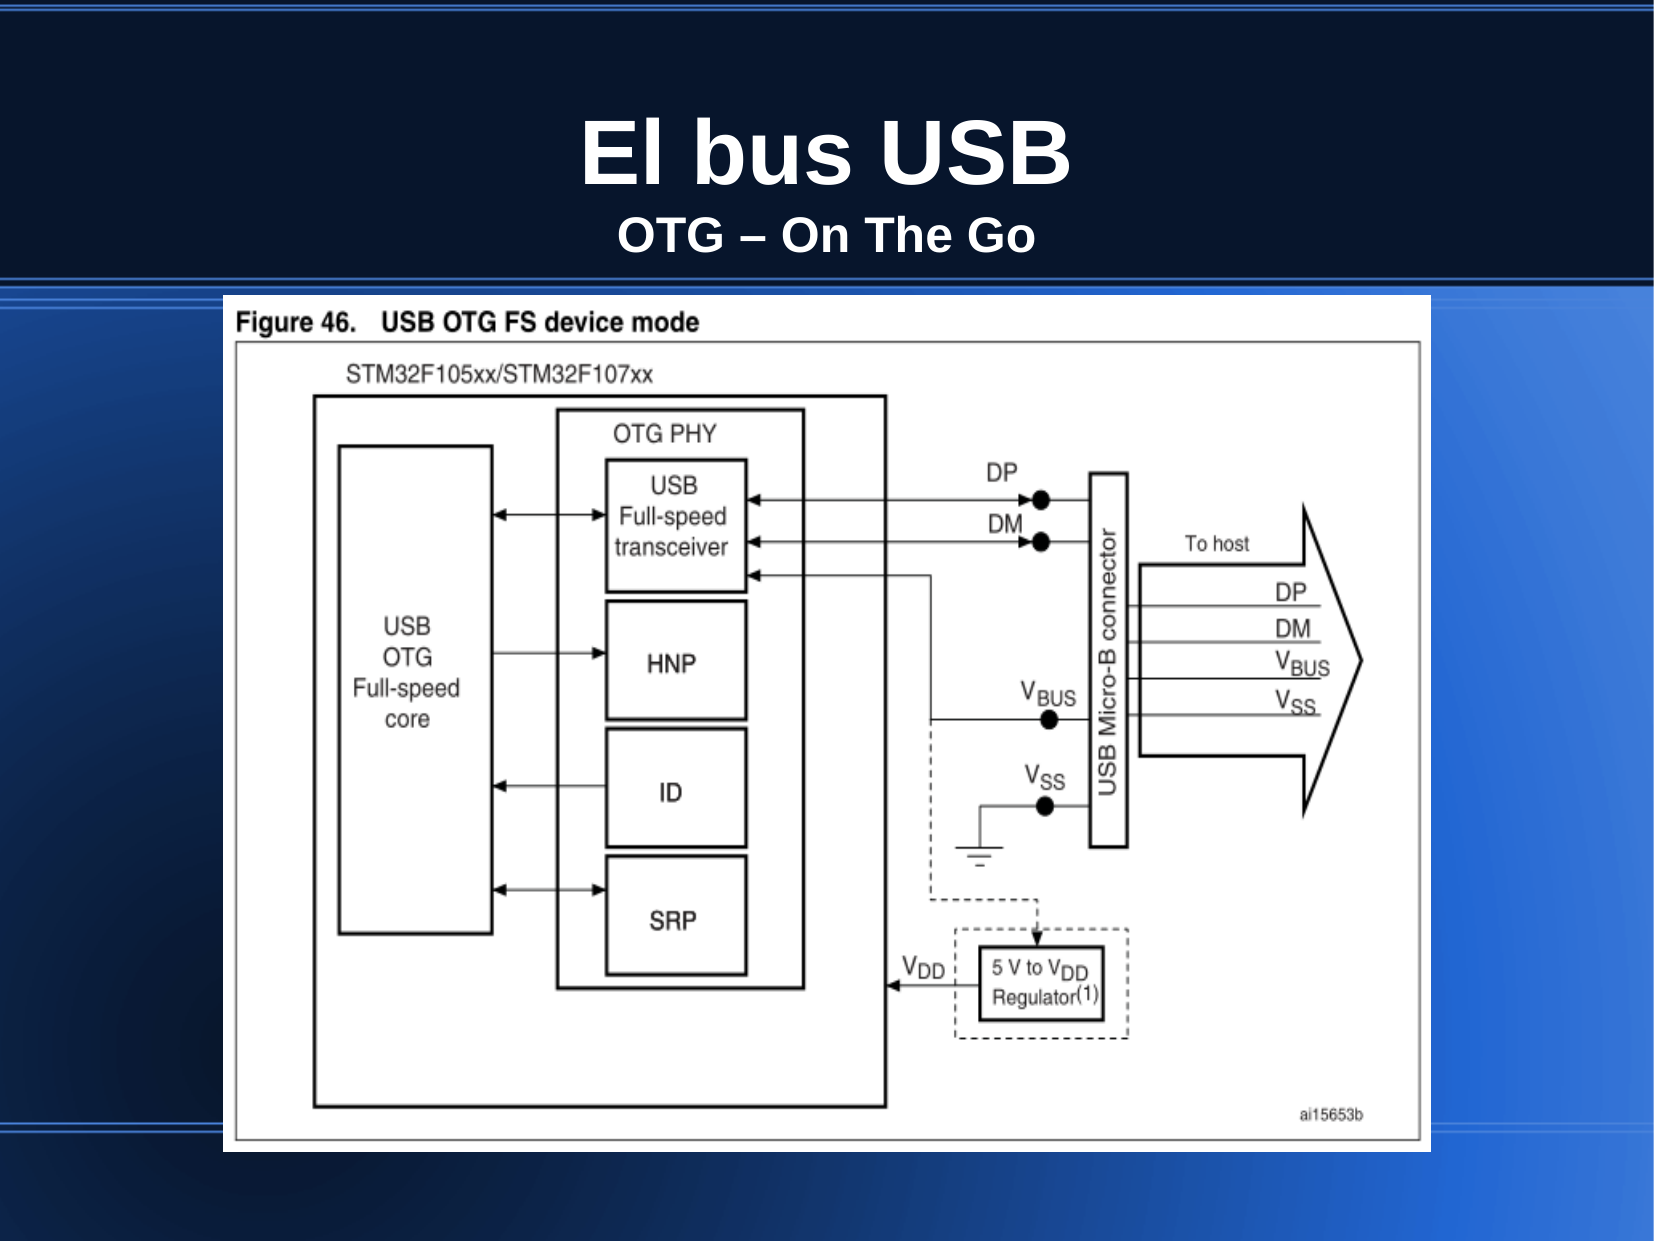

# El bus USB
OTG – On The Go